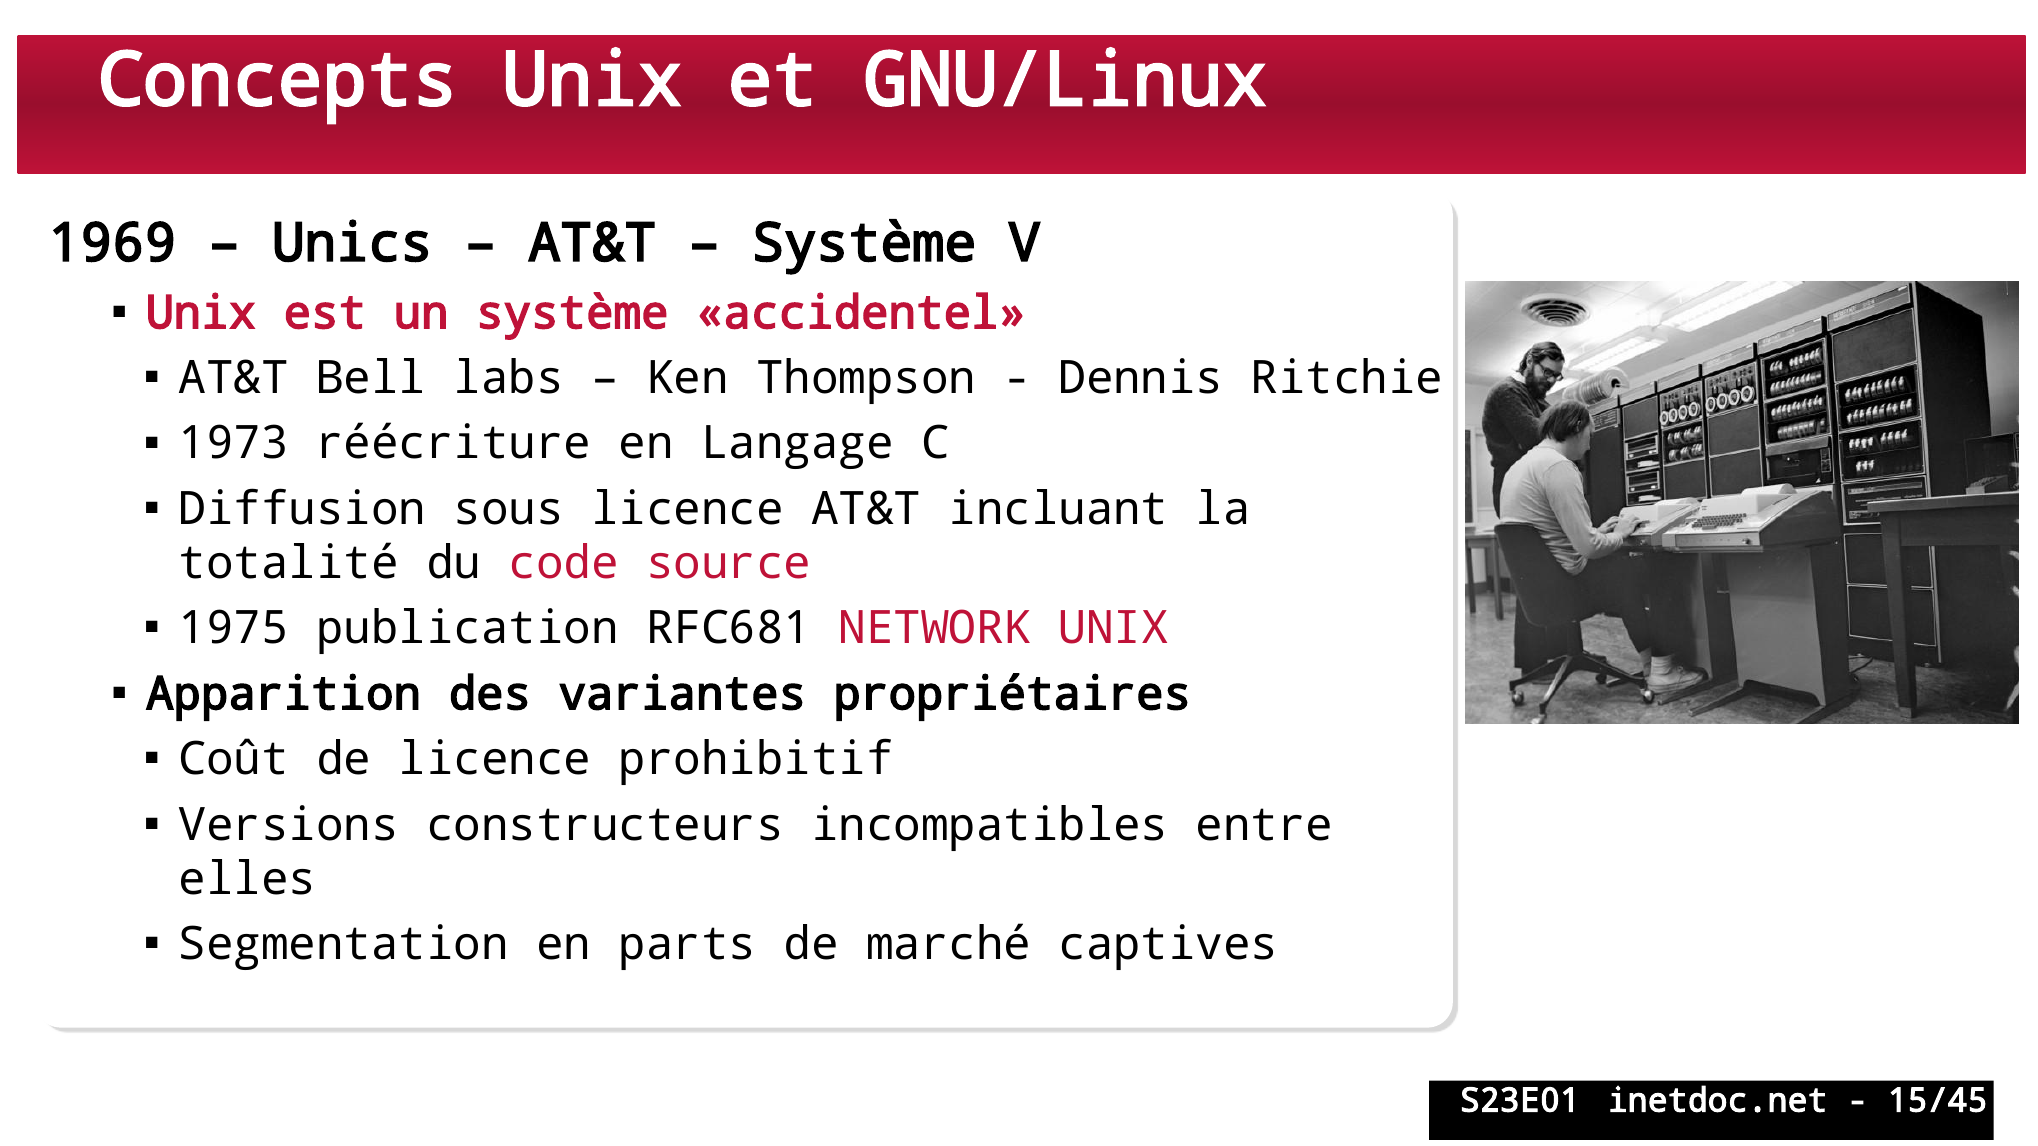

Concepts Unix et GNU/Linux
1969 – Unics – AT&T – Système V
Unix est un système «accidentel»
AT&T Bell labs – Ken Thompson - Dennis Ritchie
1973 réécriture en Langage C
Diffusion sous licence AT&T incluant la totalité du code source
1975 publication RFC681 NETWORK UNIX
Apparition des variantes propriétaires
Coût de licence prohibitif
Versions constructeurs incompatibles entre elles
Segmentation en parts de marché captives
S23E01	inetdoc.net - /45